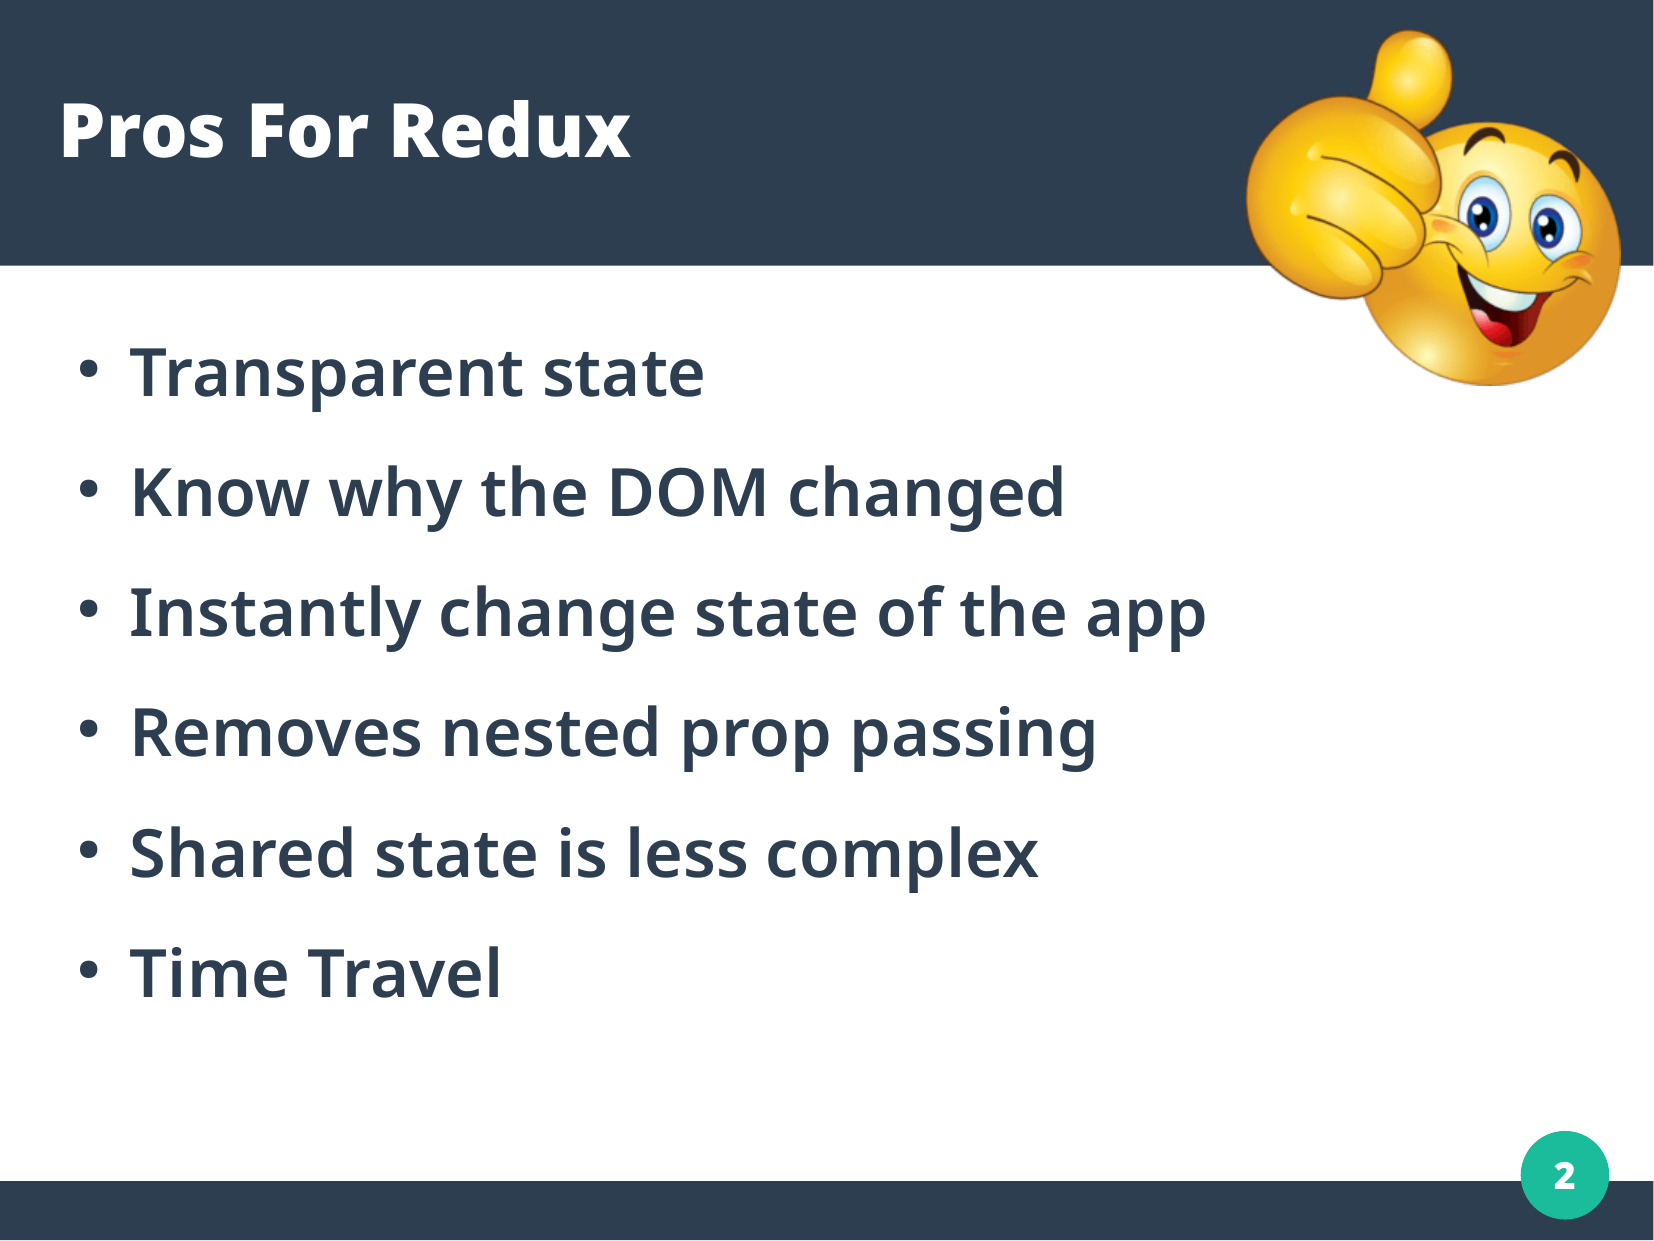

# Pros For Redux
Transparent state
Know why the DOM changed
Instantly change state of the app
Removes nested prop passing
Shared state is less complex
Time Travel
2